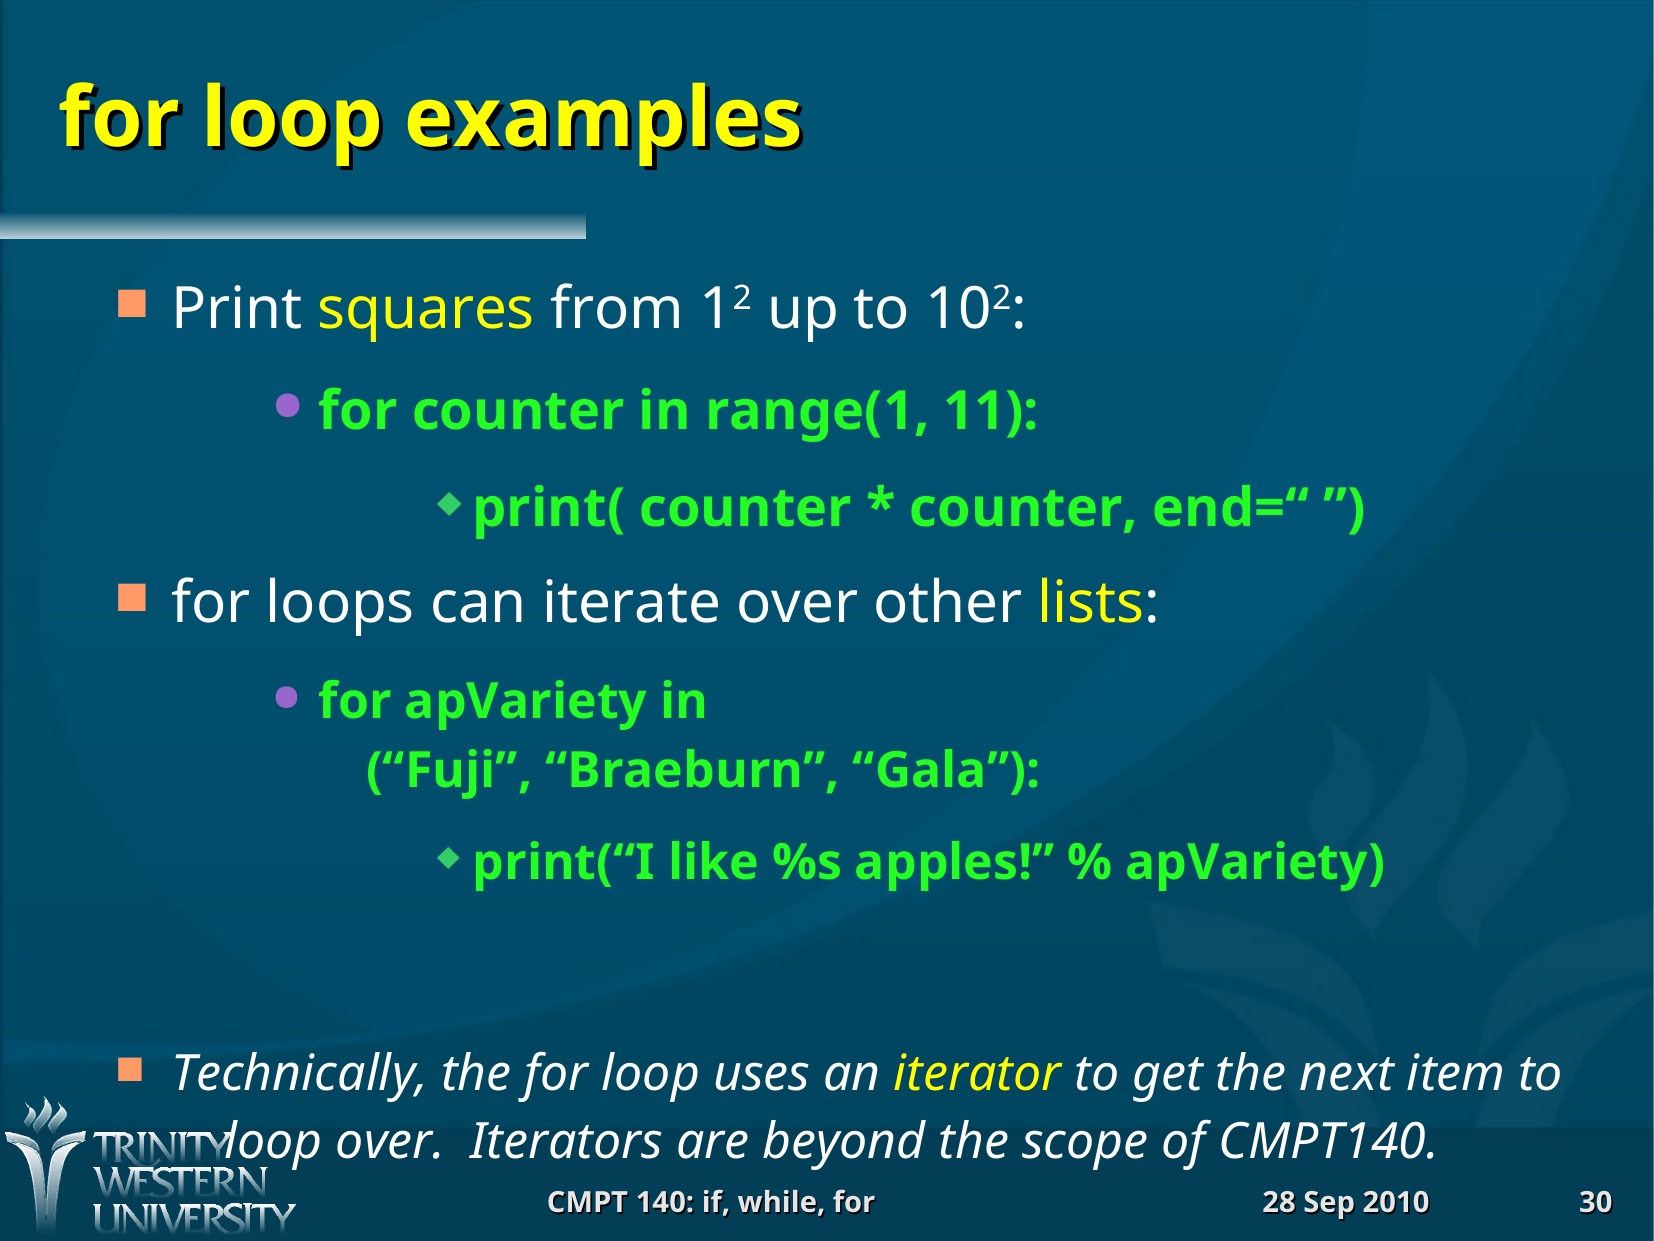

# for loop examples
Print squares from 12 up to 102:
for counter in range(1, 11):
print( counter * counter, end=“ ”)
for loops can iterate over other lists:
for apVariety in
(“Fuji”, “Braeburn”, “Gala”):
print(“I like %s apples!” % apVariety)
Technically, the for loop uses an iterator to get the next item to loop over. Iterators are beyond the scope of CMPT140.
CMPT 140: if, while, for
28 Sep 2010
30